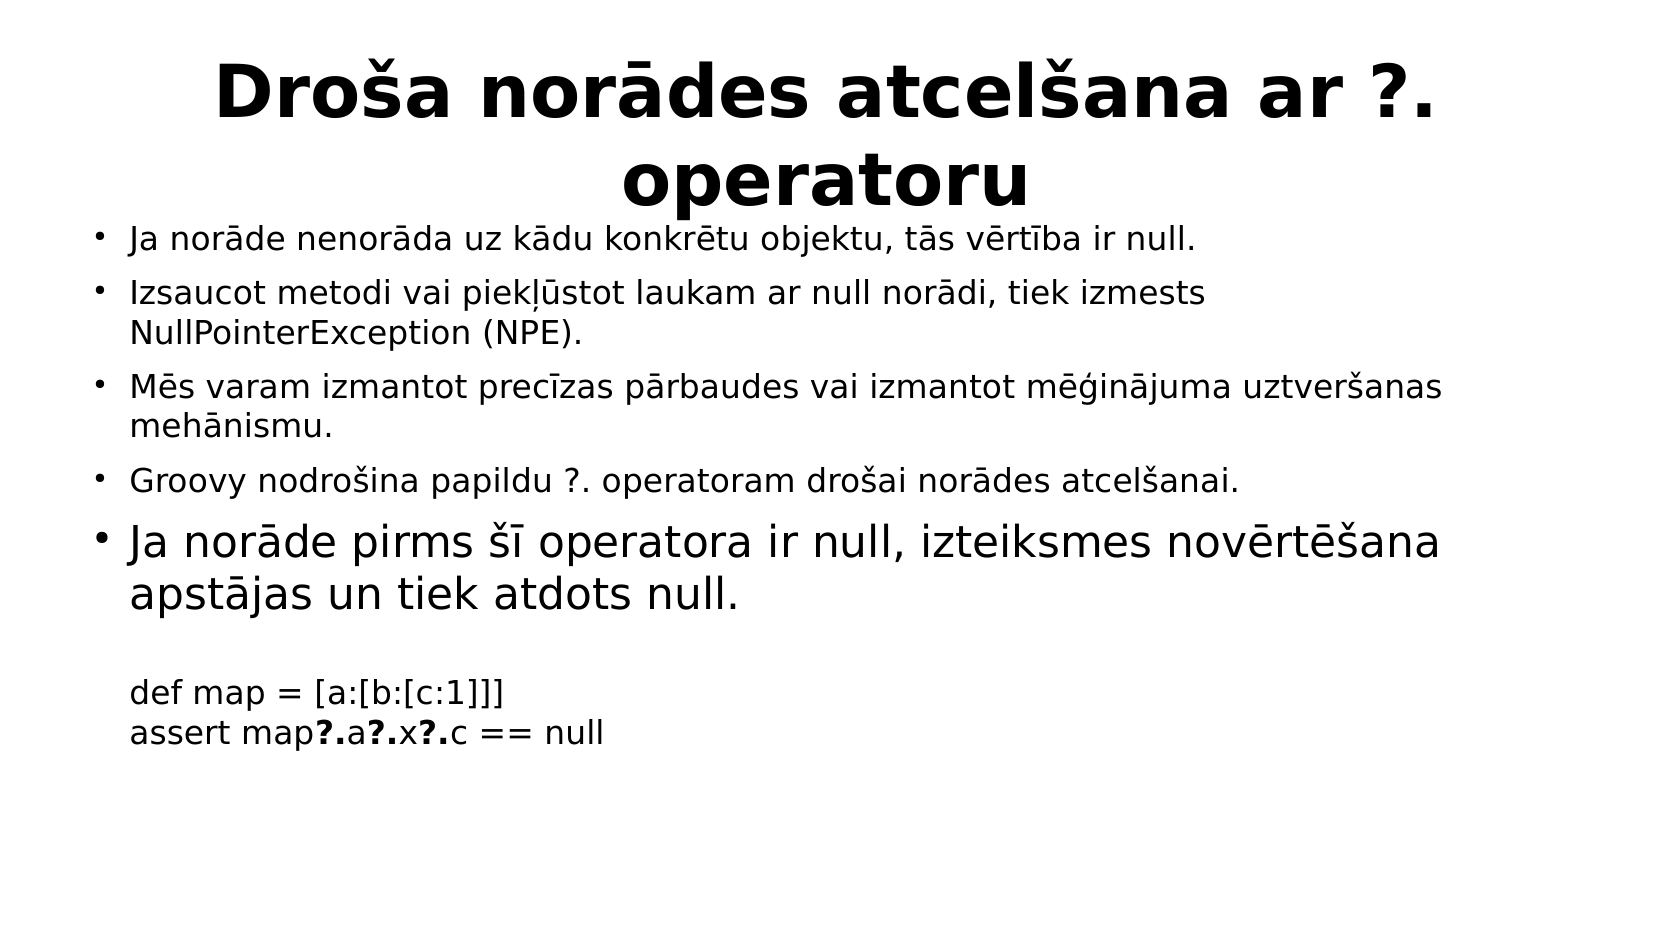

# Droša norādes atcelšana ar ?. operatoru
Ja norāde nenorāda uz kādu konkrētu objektu, tās vērtība ir null.
Izsaucot metodi vai piekļūstot laukam ar null norādi, tiek izmests NullPointerException (NPE).
Mēs varam izmantot precīzas pārbaudes vai izmantot mēģinājuma uztveršanas mehānismu.
Groovy nodrošina papildu ?. operatoram drošai norādes atcelšanai.
Ja norāde pirms šī operatora ir null, izteiksmes novērtēšana apstājas un tiek atdots null.
def map = [a:[b:[c:1]]]
assert map?.a?.x?.c == null